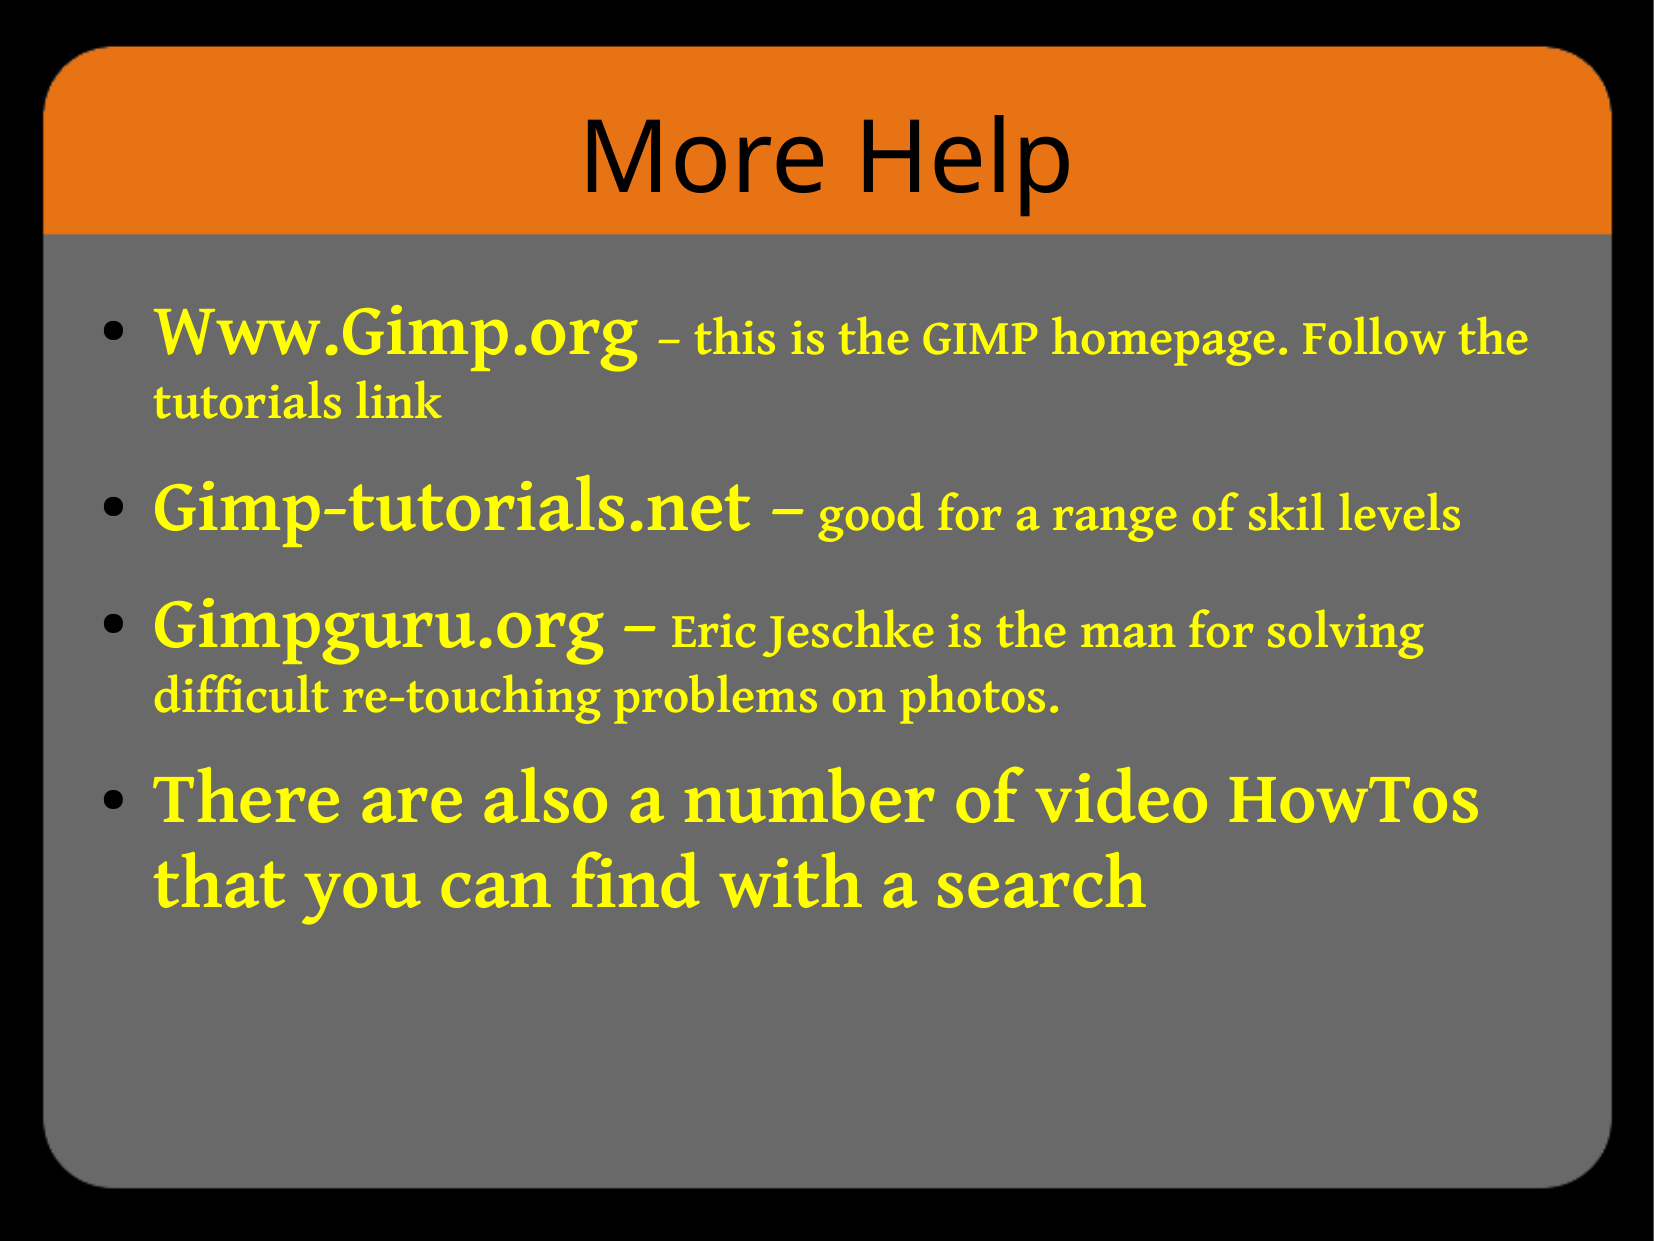

# More Help
Www.Gimp.org – this is the GIMP homepage. Follow the tutorials link
Gimp-tutorials.net – good for a range of skil levels
Gimpguru.org – Eric Jeschke is the man for solving difficult re-touching problems on photos.
There are also a number of video HowTos that you can find with a search